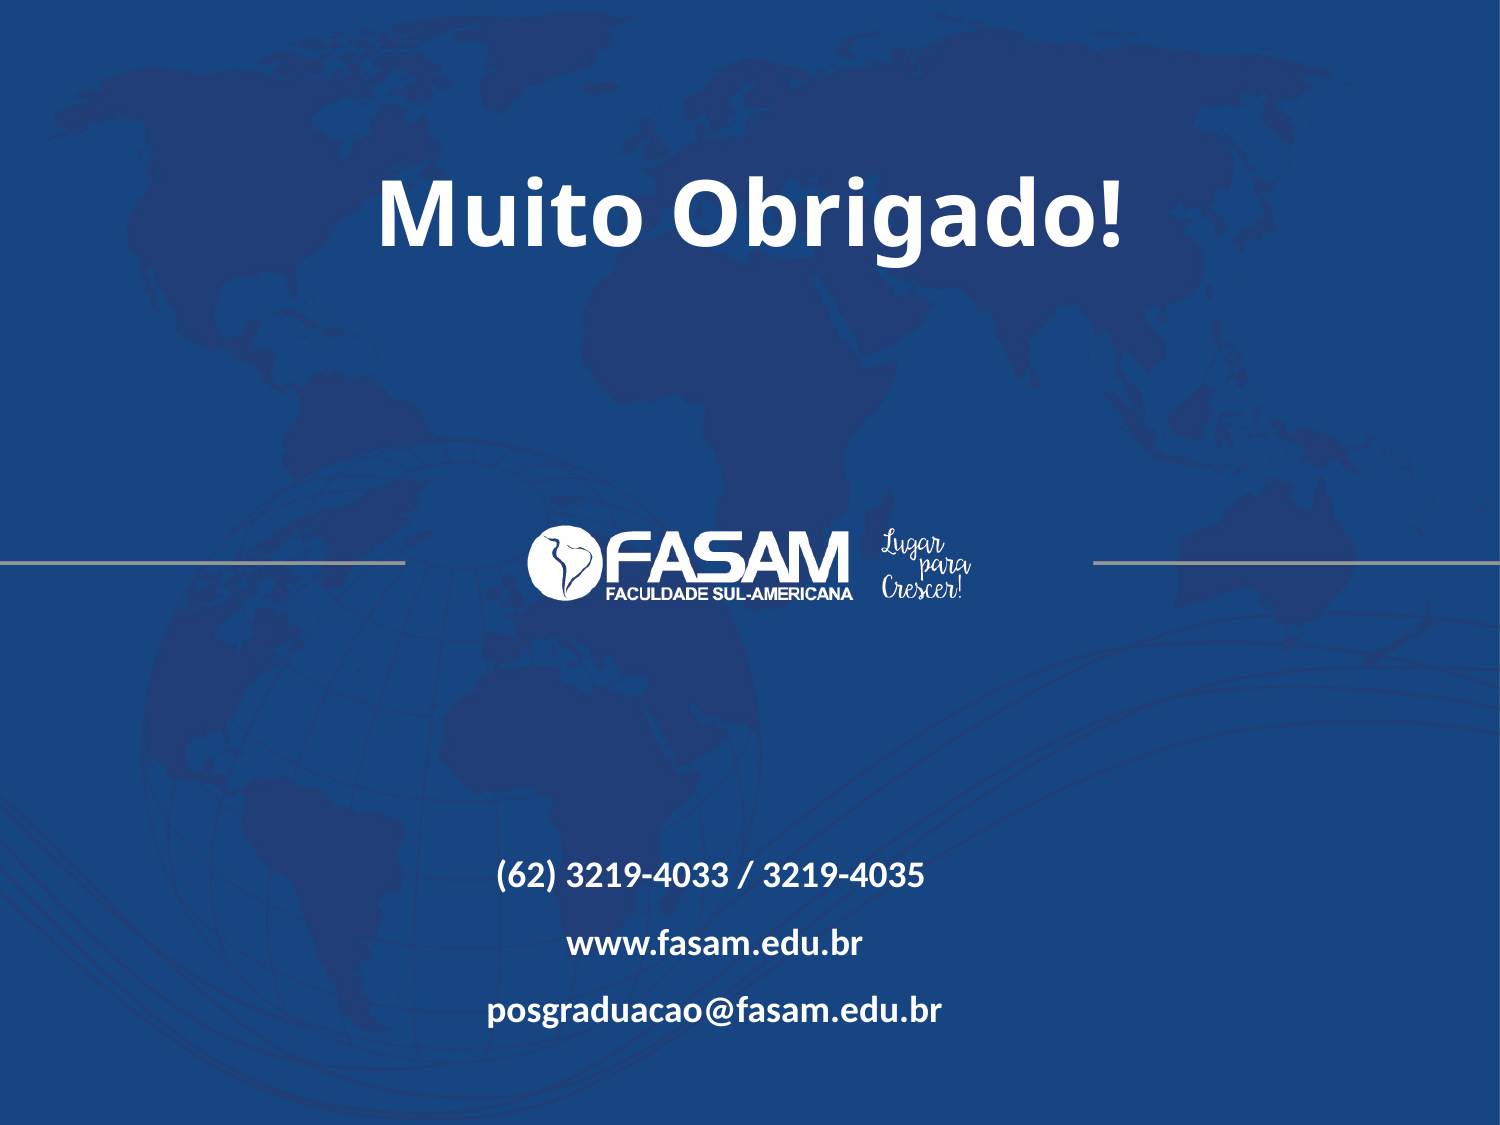

Muito Obrigado!
(62) 3219-4033 / 3219-4035
www.fasam.edu.br
posgraduacao@fasam.edu.br